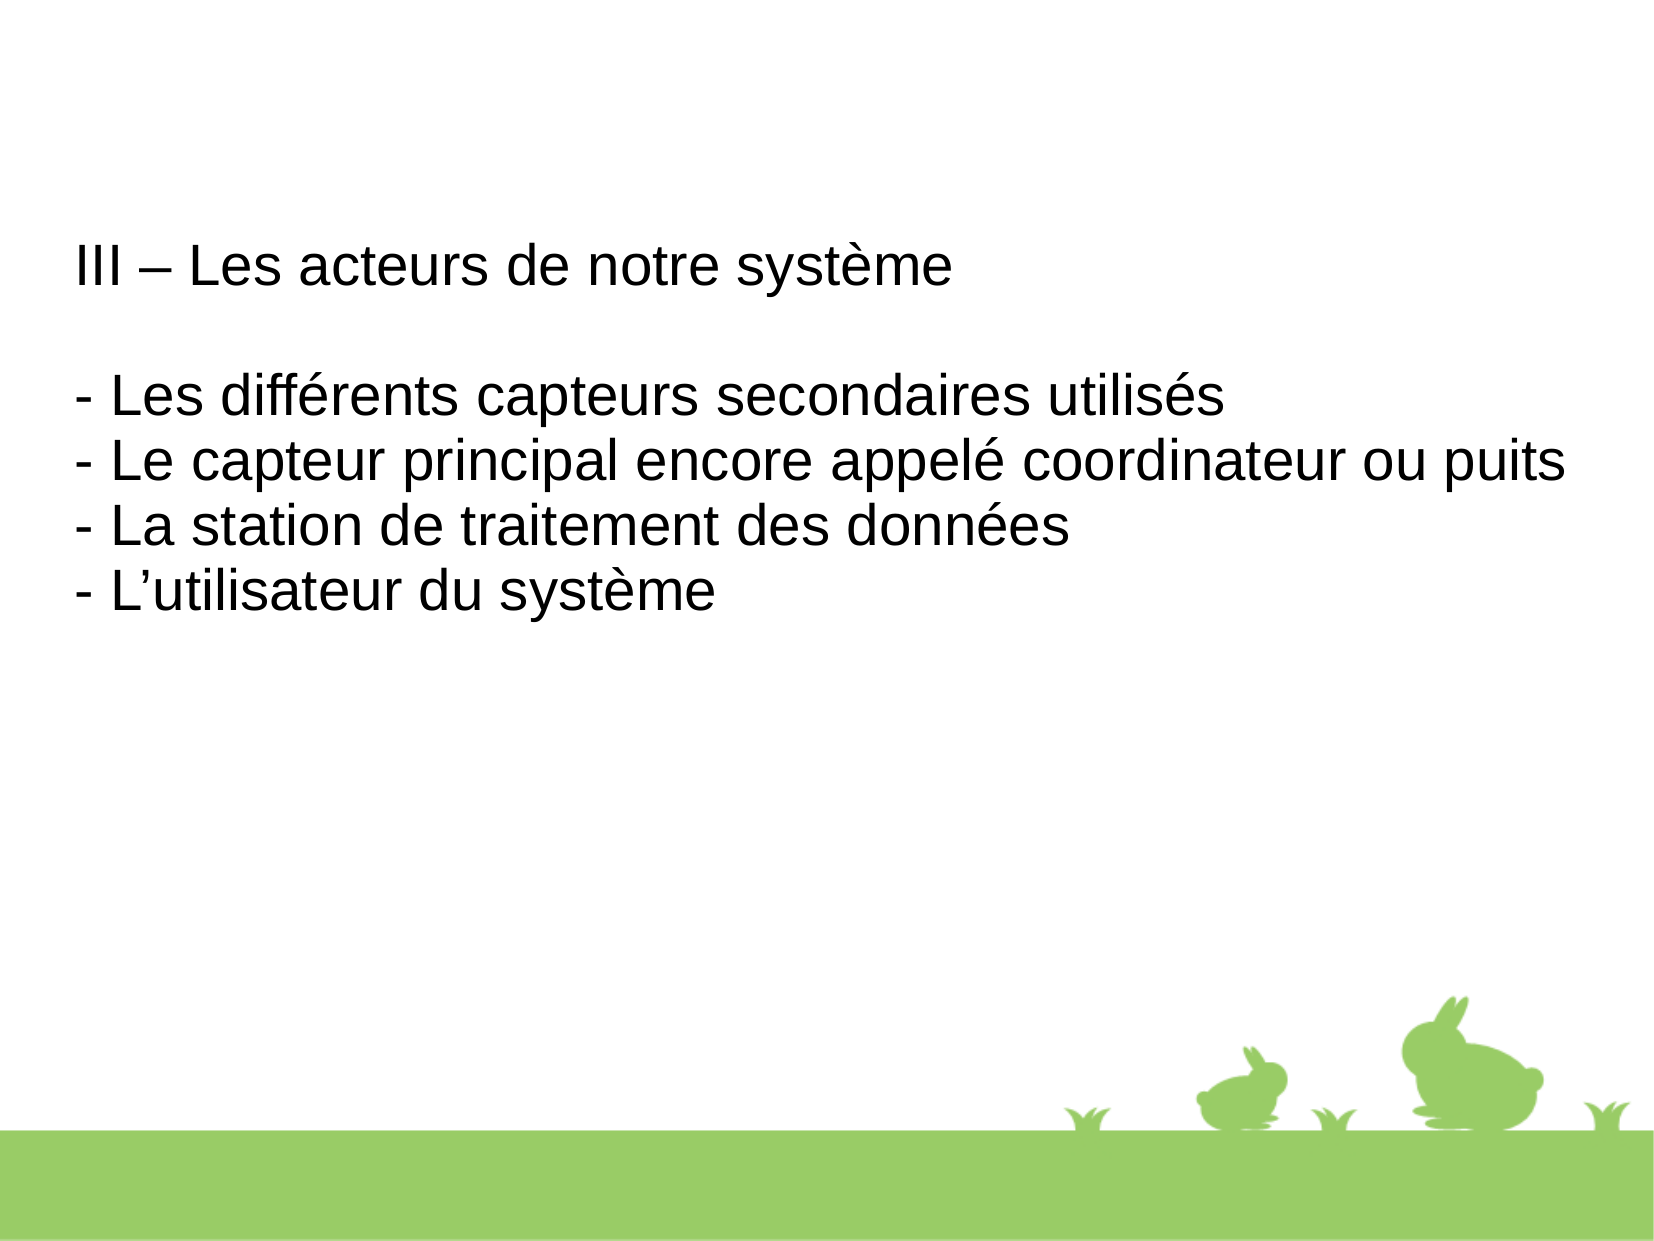

III – Les acteurs de notre système
- Les différents capteurs secondaires utilisés
- Le capteur principal encore appelé coordinateur ou puits
- La station de traitement des données
- L’utilisateur du système